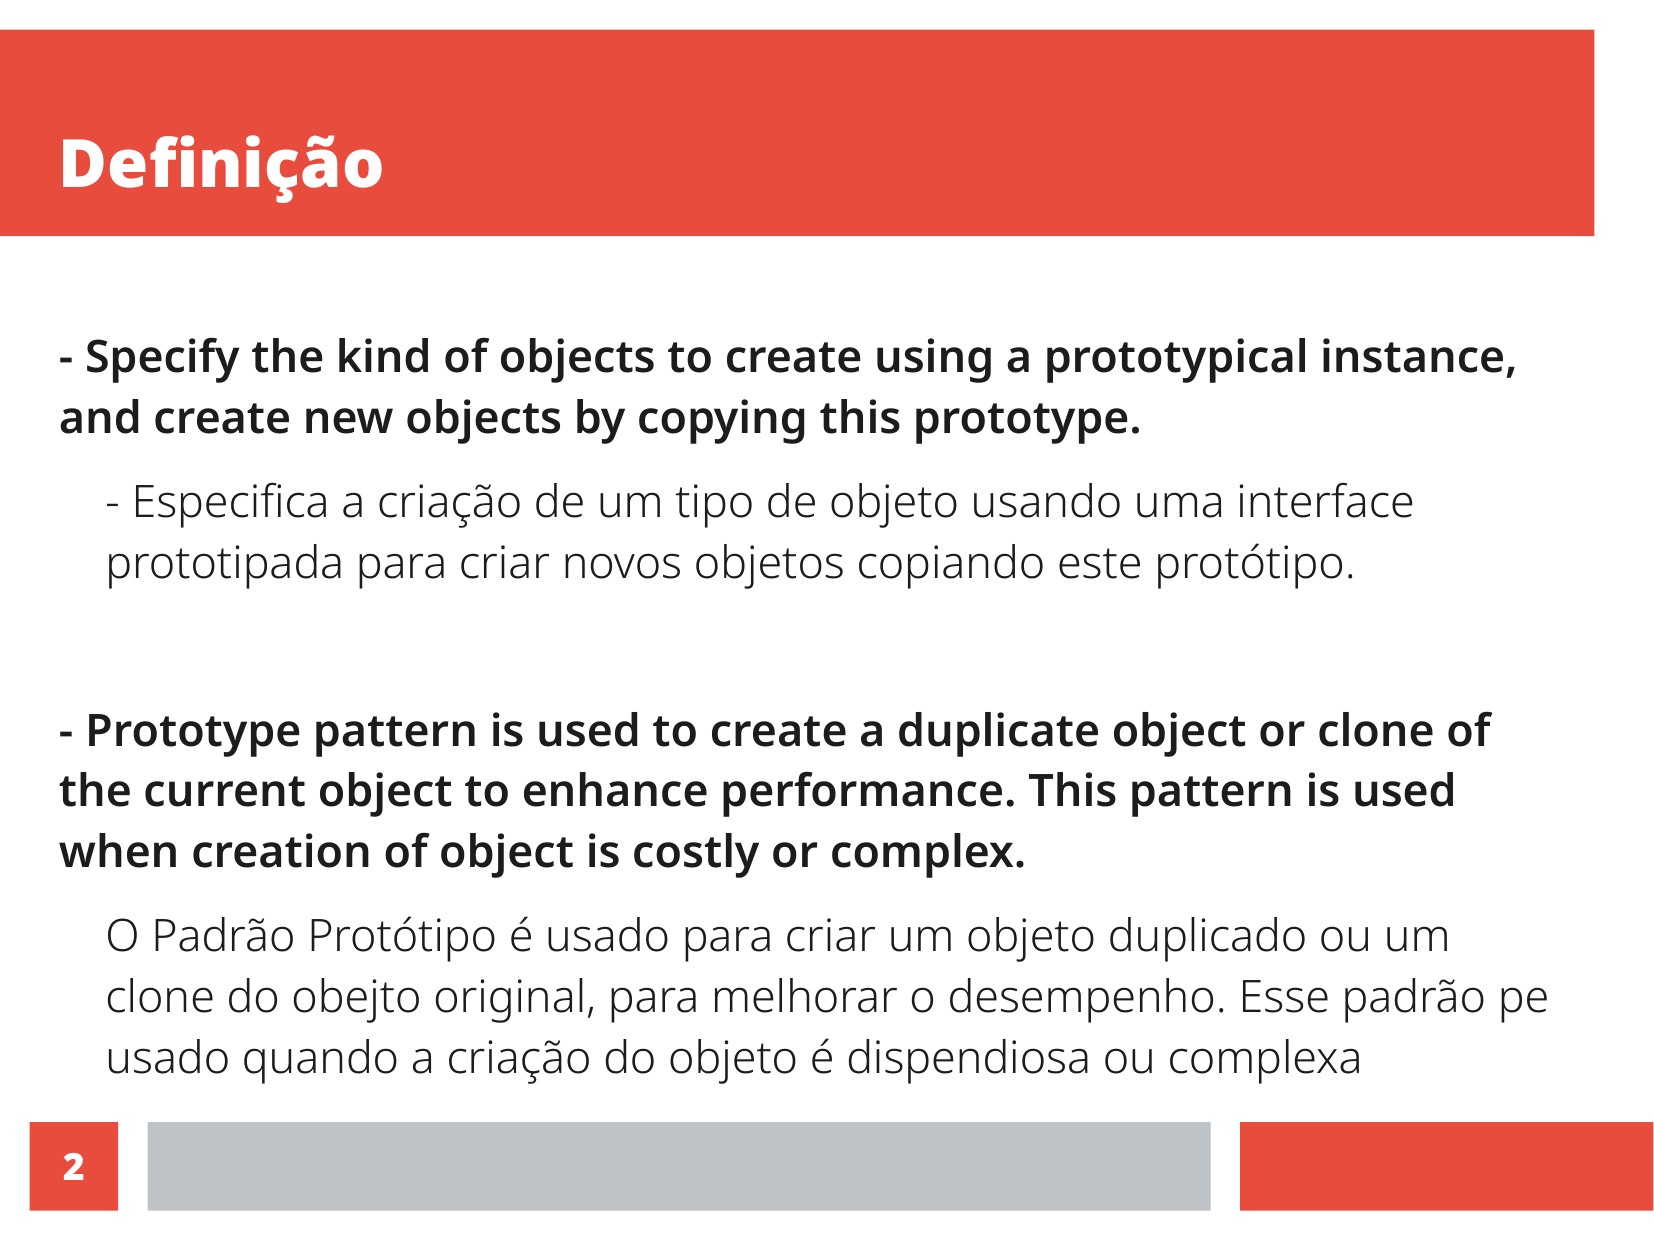

# Definição
- Specify the kind of objects to create using a prototypical instance, and create new objects by copying this prototype.
- Especifica a criação de um tipo de objeto usando uma interface prototipada para criar novos objetos copiando este protótipo.
- Prototype pattern is used to create a duplicate object or clone of the current object to enhance performance. This pattern is used when creation of object is costly or complex.
O Padrão Protótipo é usado para criar um objeto duplicado ou um clone do obejto original, para melhorar o desempenho. Esse padrão pe usado quando a criação do objeto é dispendiosa ou complexa
2